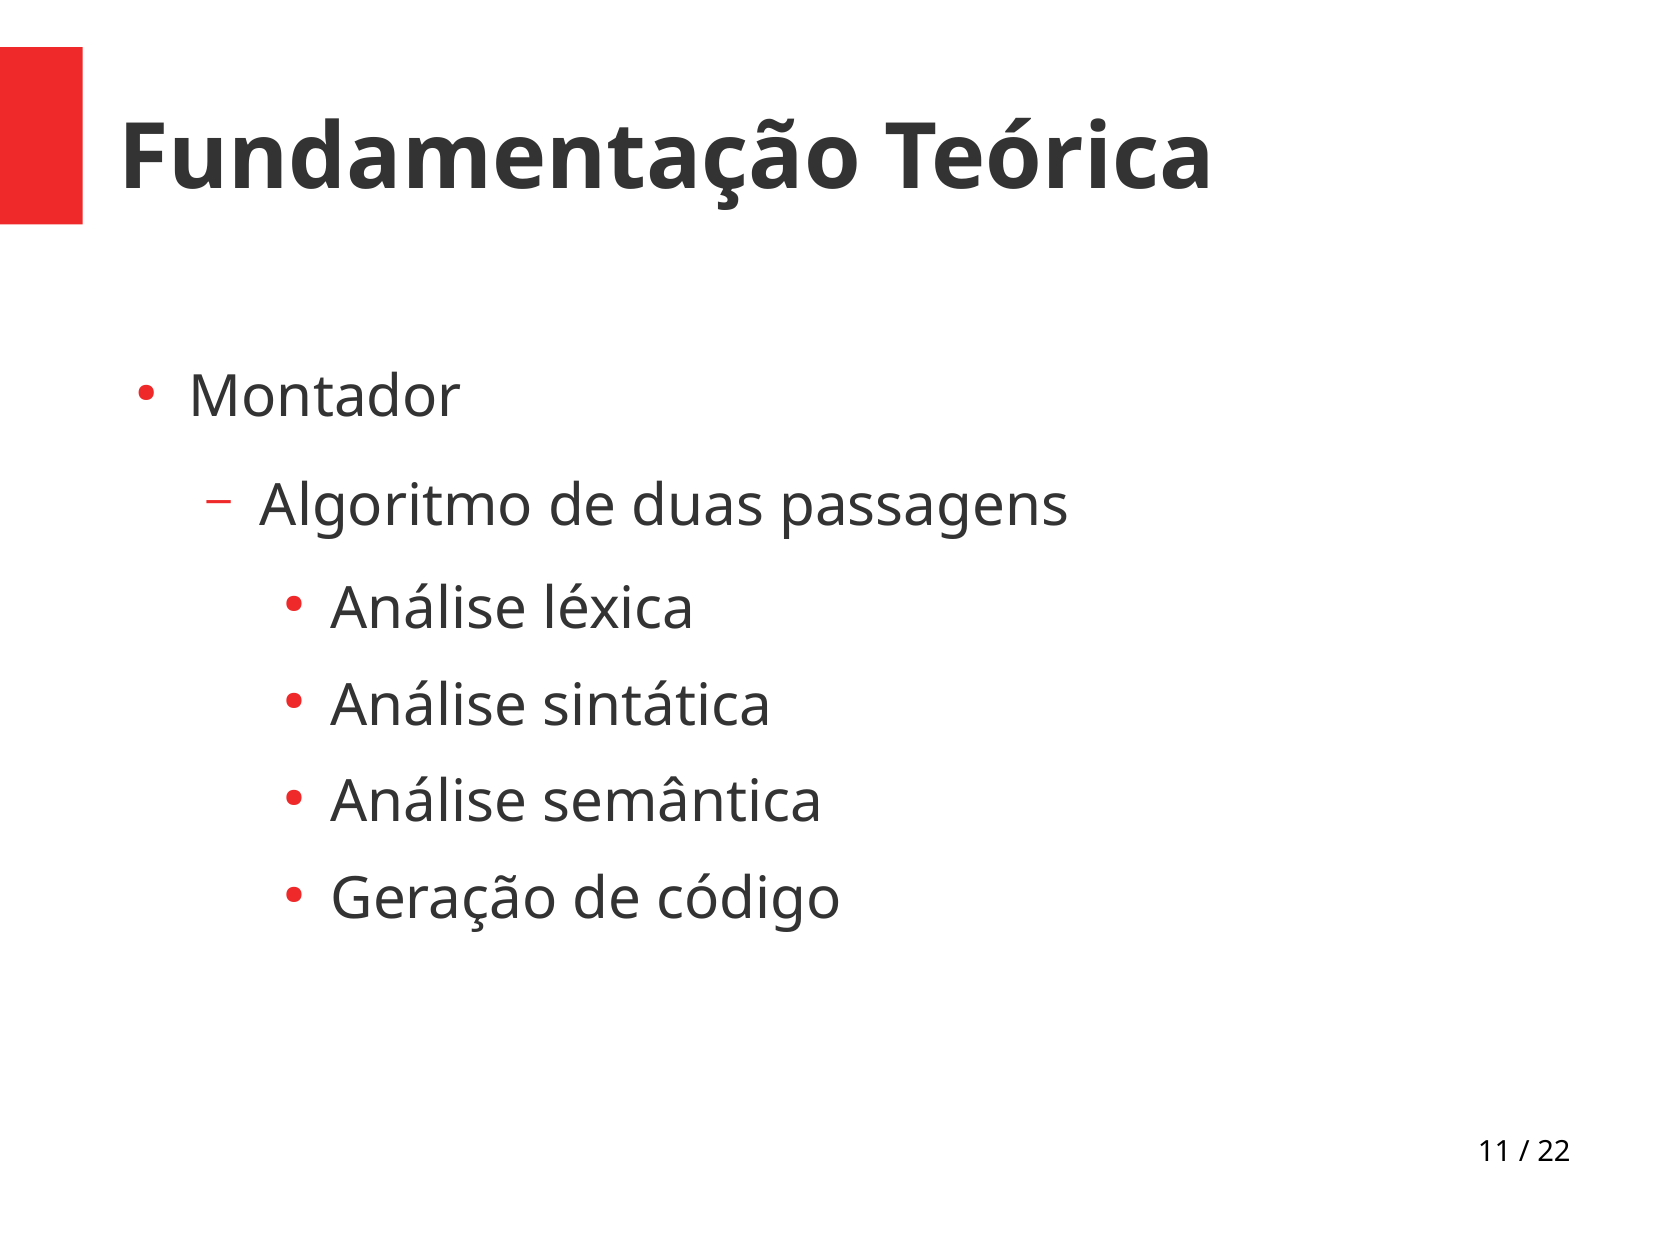

# Fundamentação Teórica
Montador
Algoritmo de duas passagens
Análise léxica
Análise sintática
Análise semântica
Geração de código
11